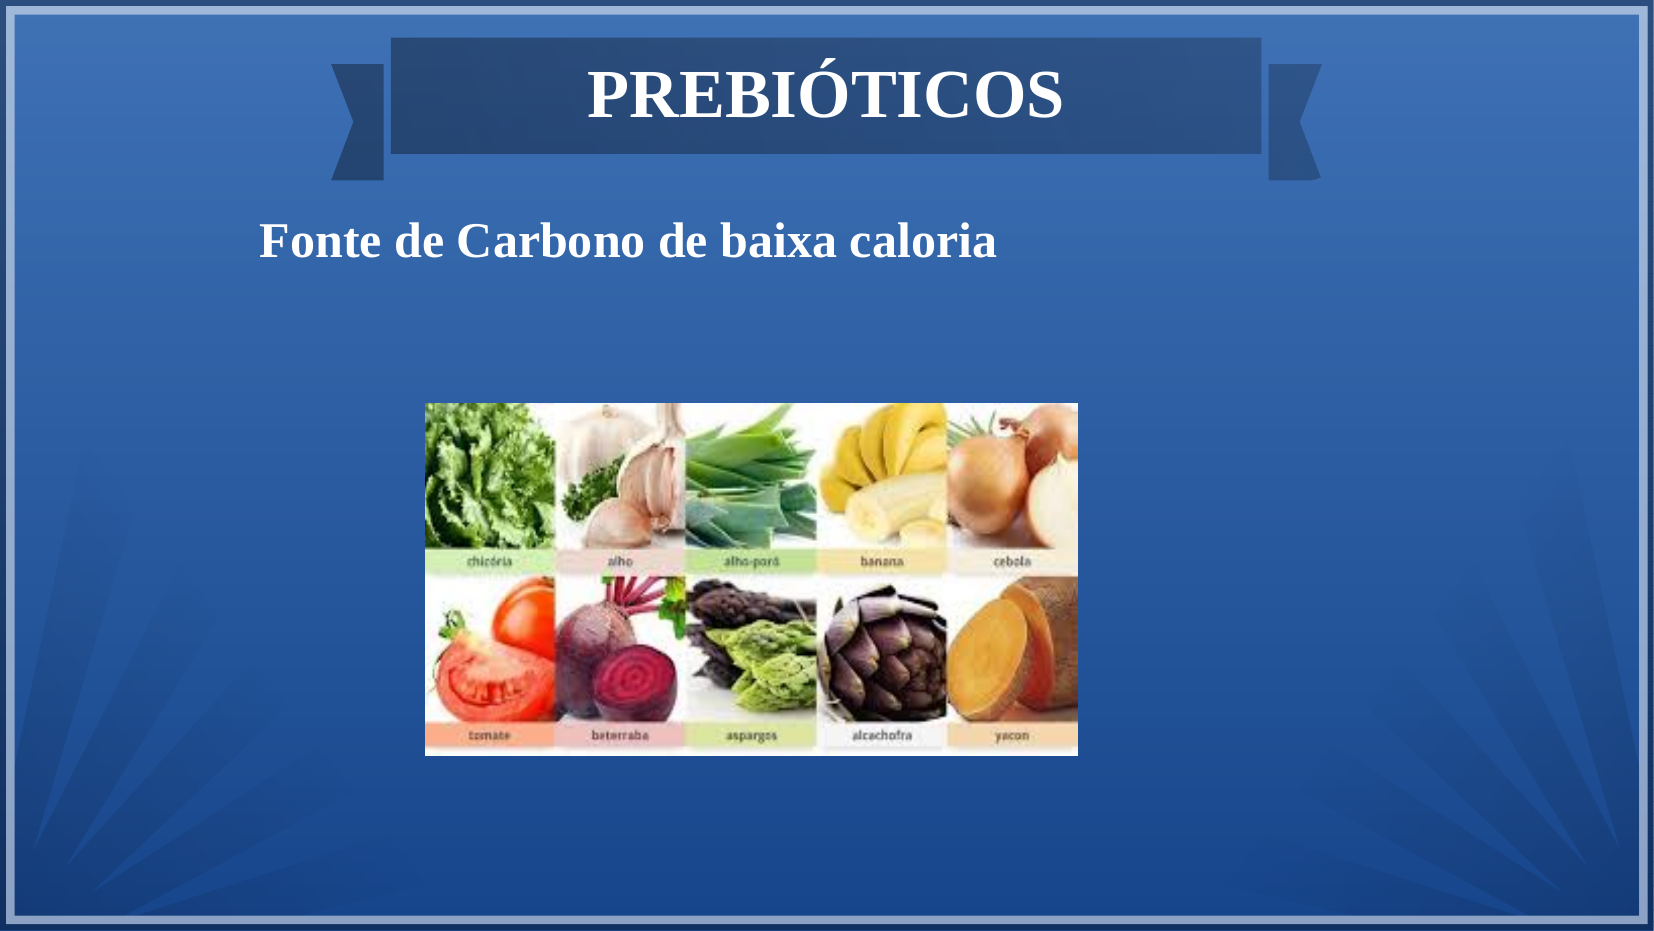

# PREBIÓTICOS
Fonte de Carbono de baixa caloria